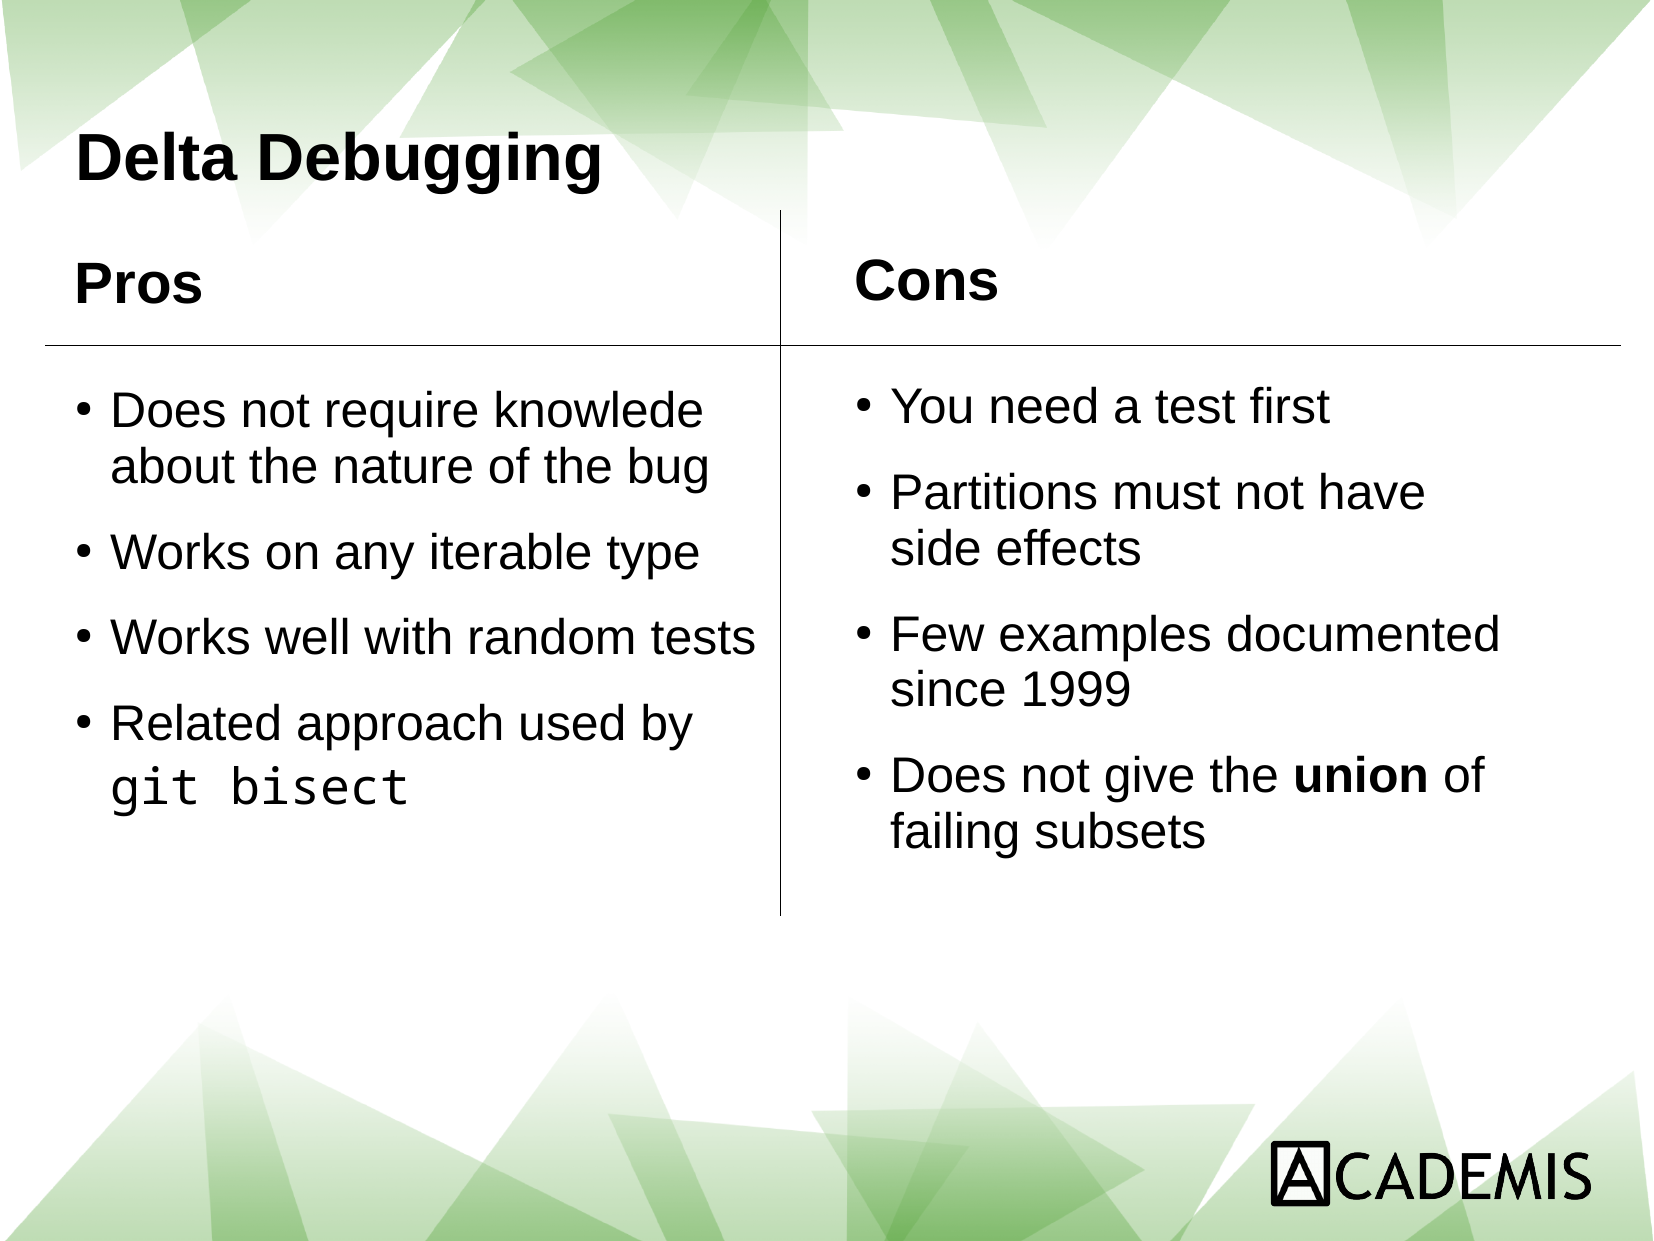

# Delta Debugging
Cons
Pros
You need a test first
Partitions must not have
side effects
Few examples documented since 1999
Does not give the union of
failing subsets
Does not require knowlede about the nature of the bug
Works on any iterable type
Works well with random tests
Related approach used by
git bisect